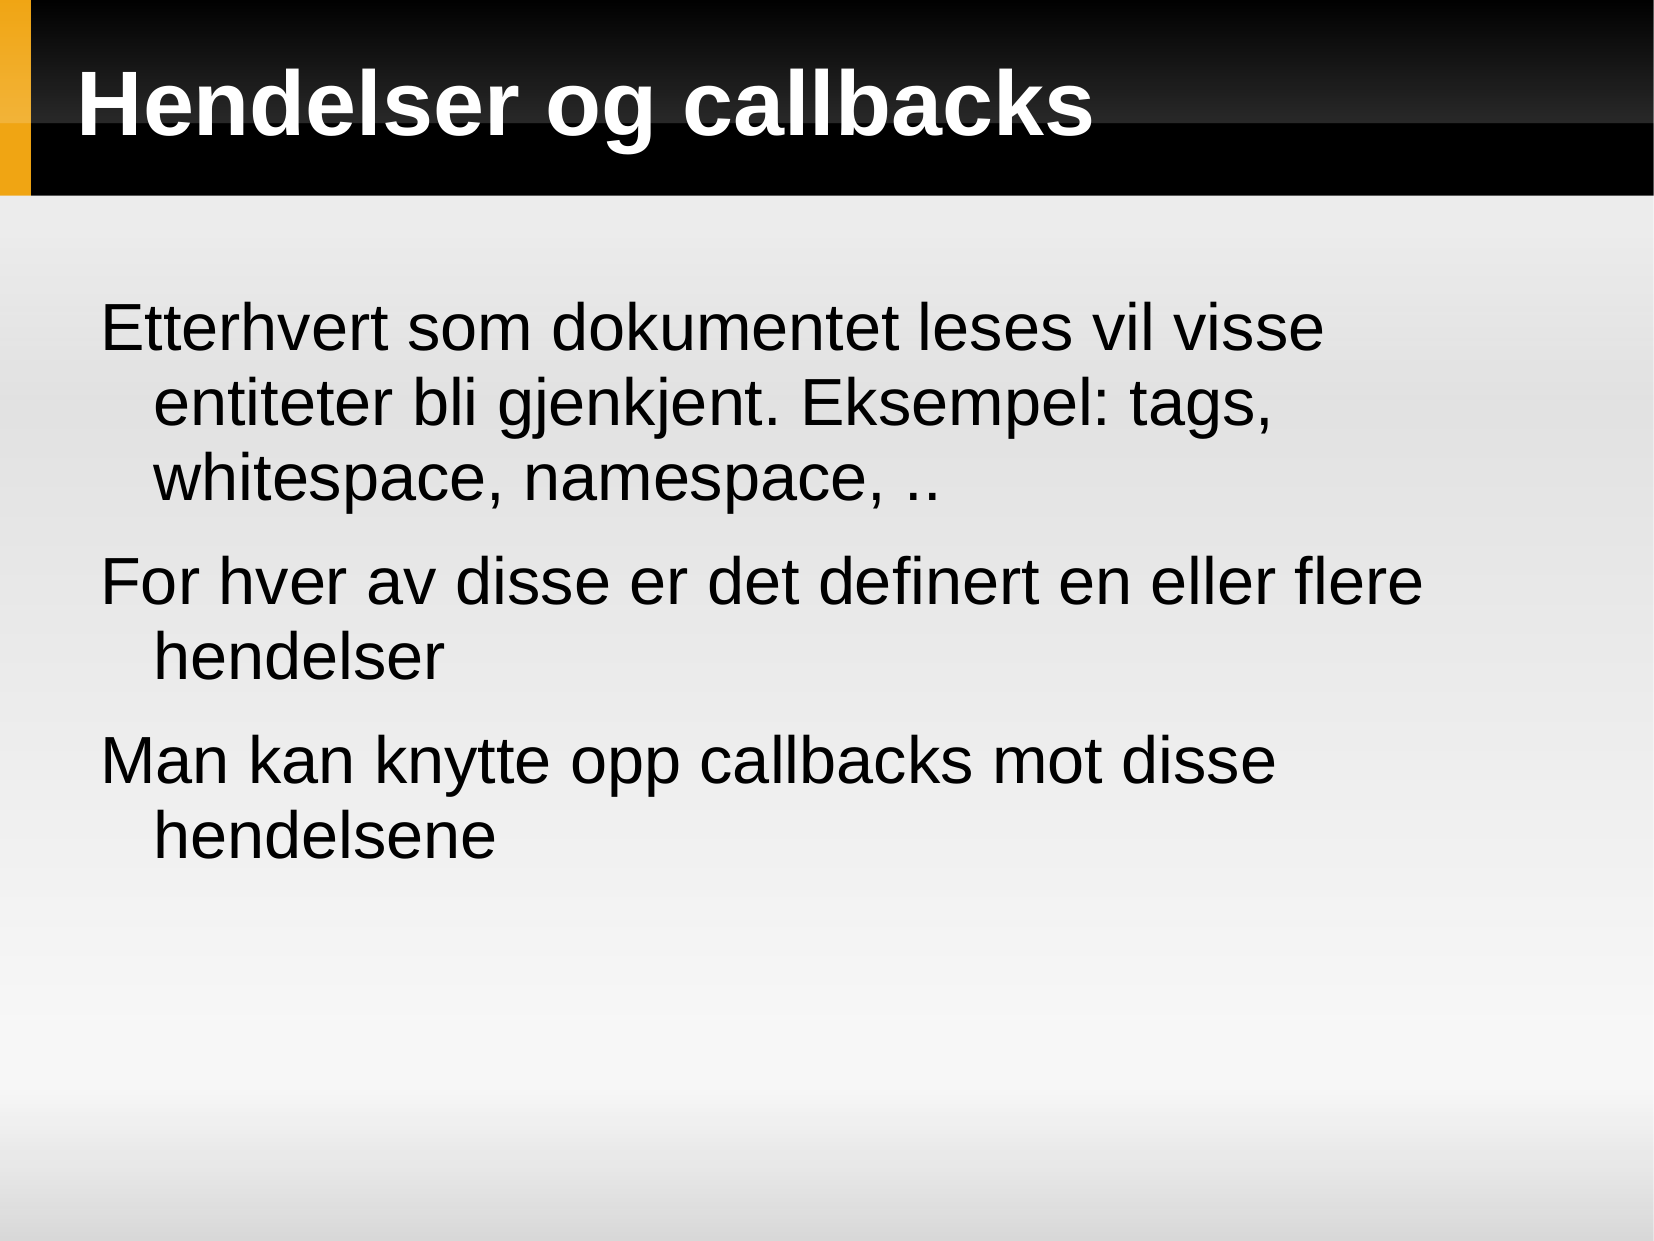

# Hendelser og callbacks
Etterhvert som dokumentet leses vil visse entiteter bli gjenkjent. Eksempel: tags, whitespace, namespace, ..
For hver av disse er det definert en eller flere hendelser
Man kan knytte opp callbacks mot disse hendelsene